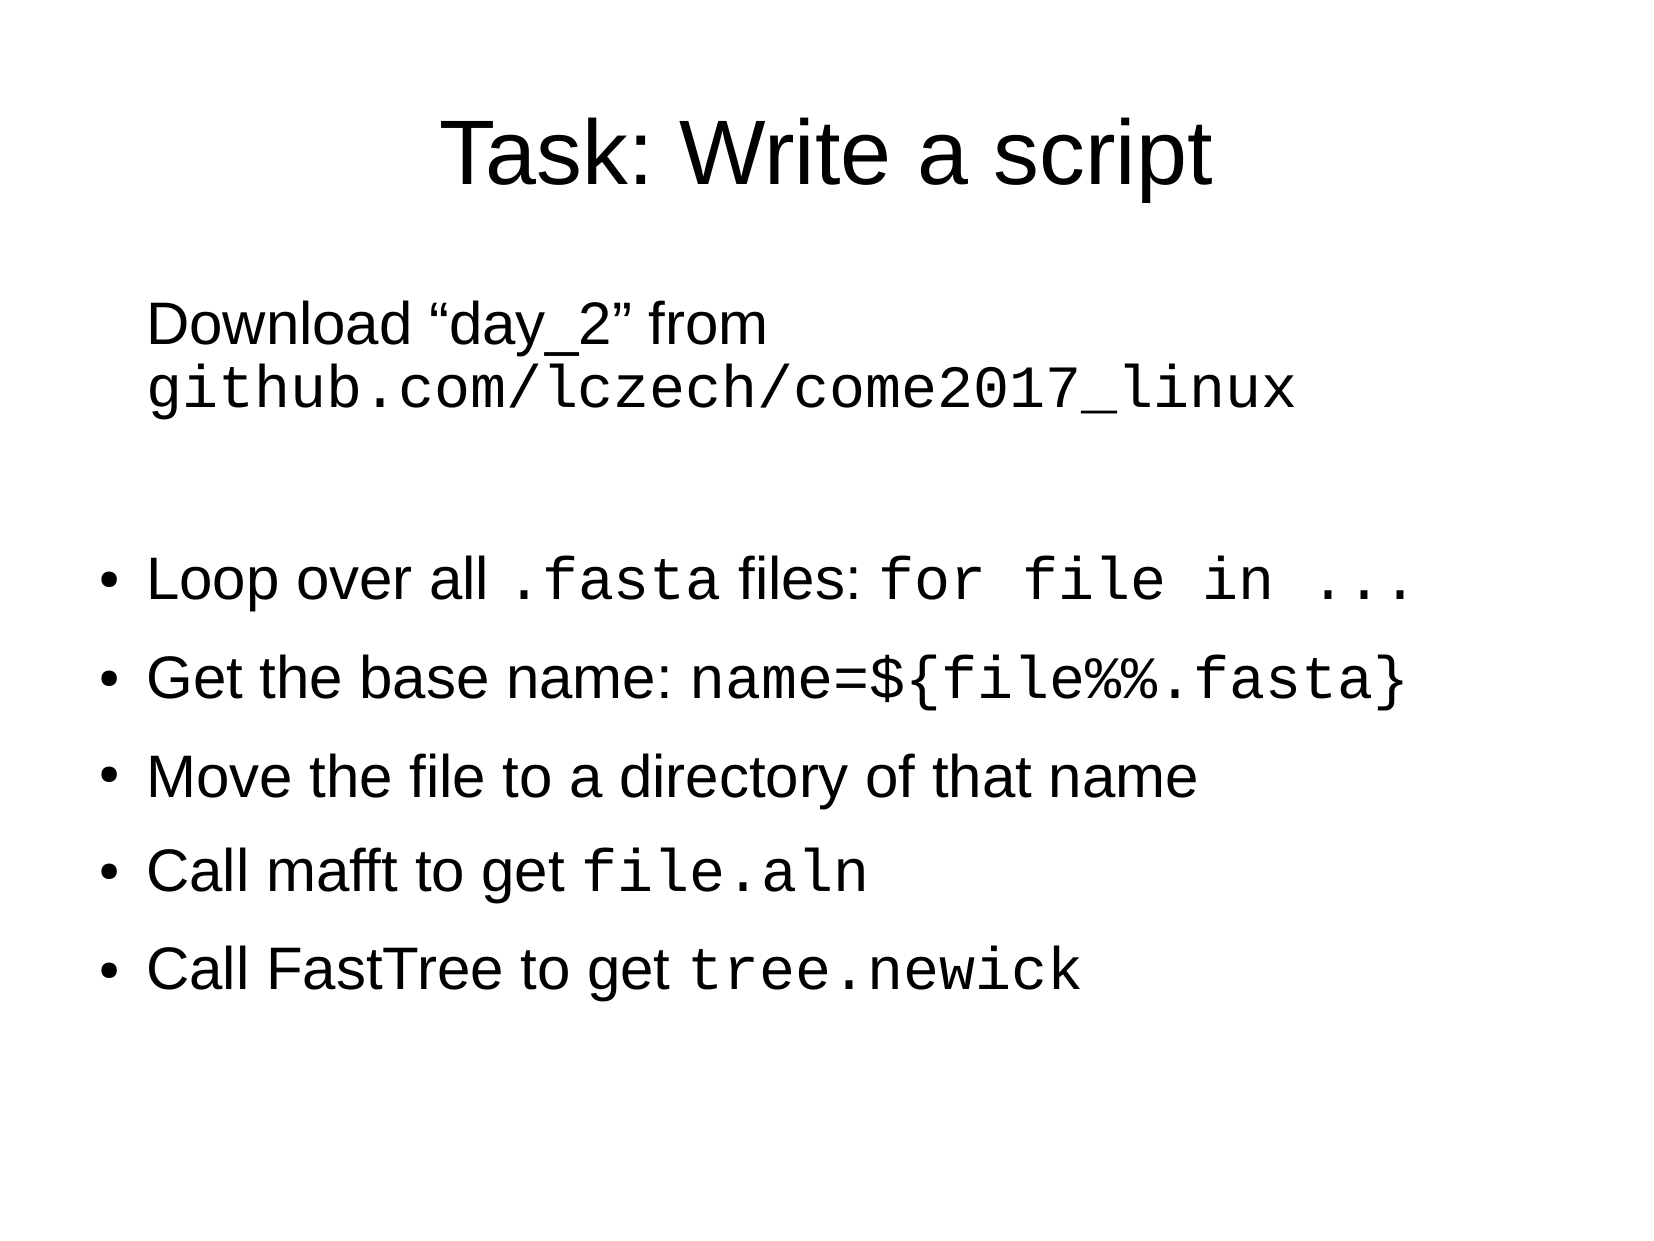

# Task: Write a script
Download “day_2” from github.com/lczech/come2017_linux
Loop over all .fasta files: for file in ...
Get the base name: name=${file%%.fasta}
Move the file to a directory of that name
Call mafft to get file.aln
Call FastTree to get tree.newick